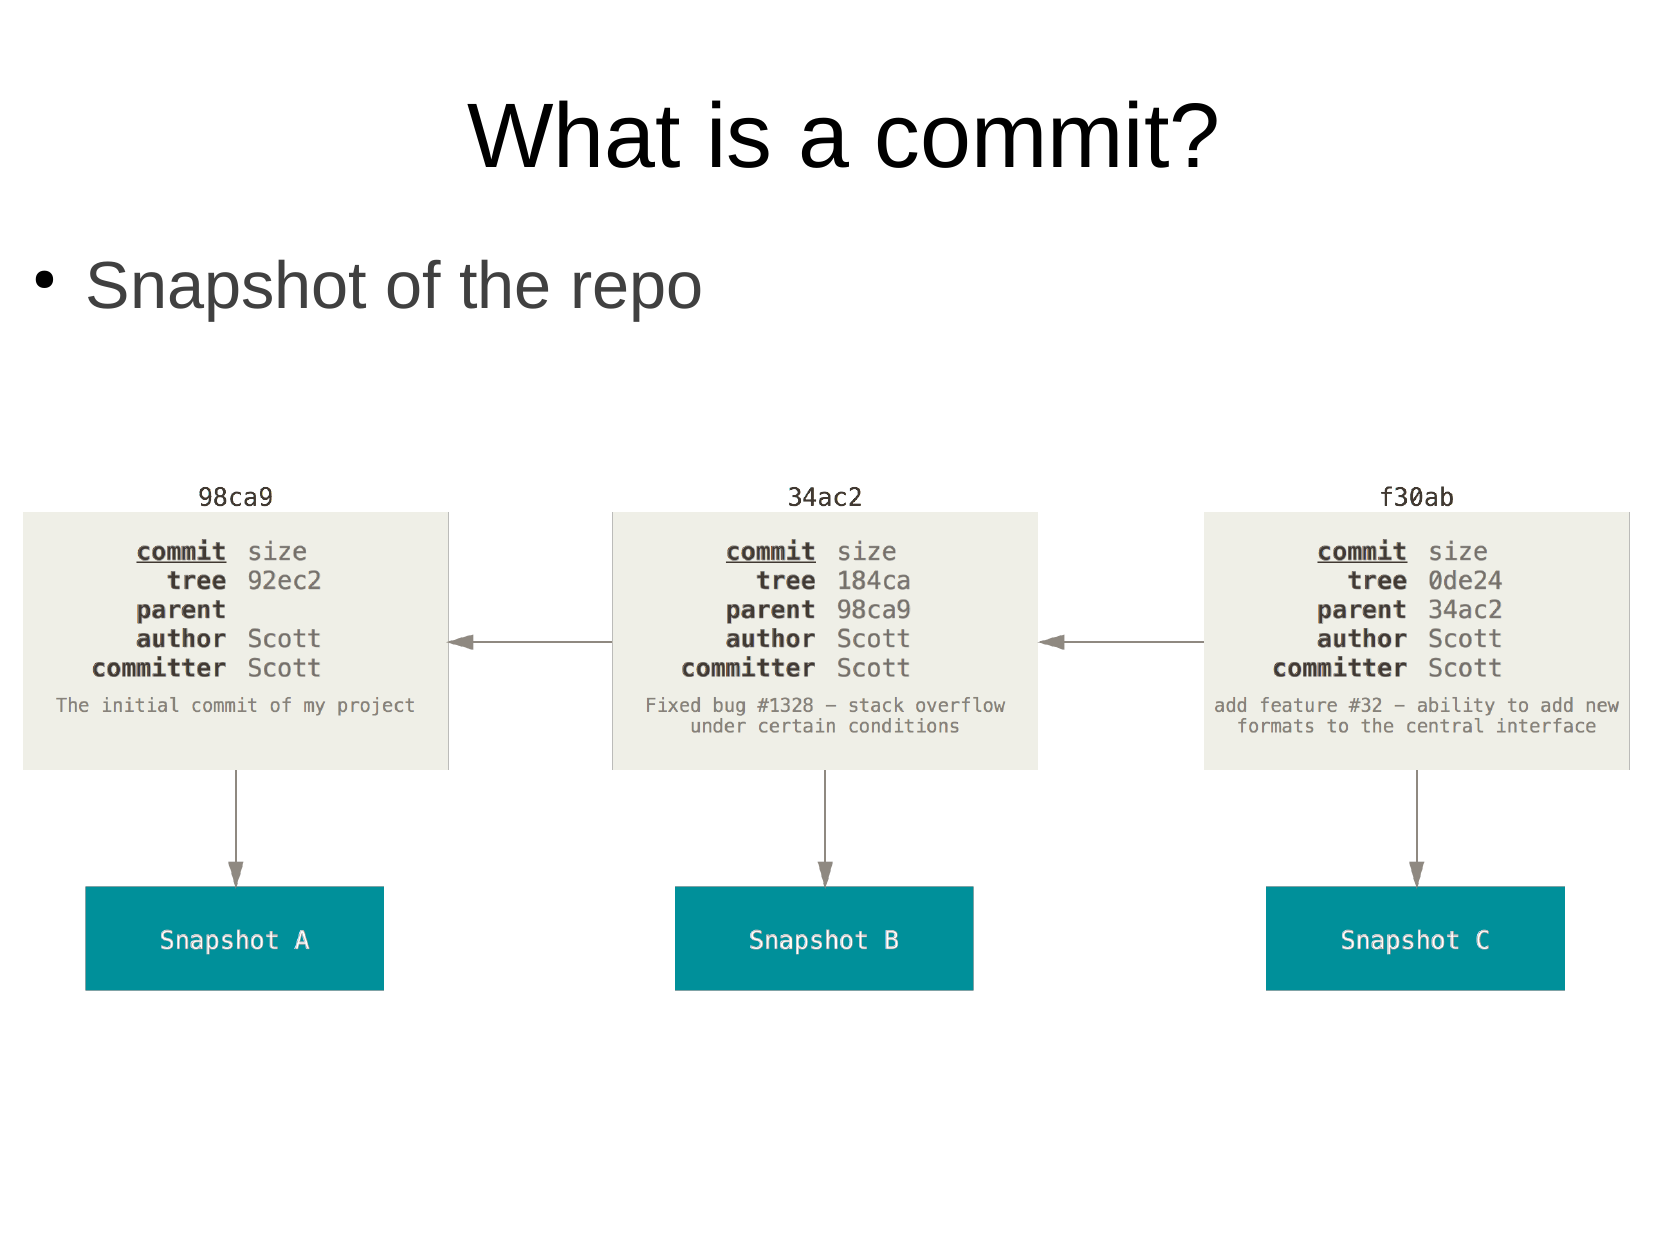

# What is a commit?
Snapshot of the repo